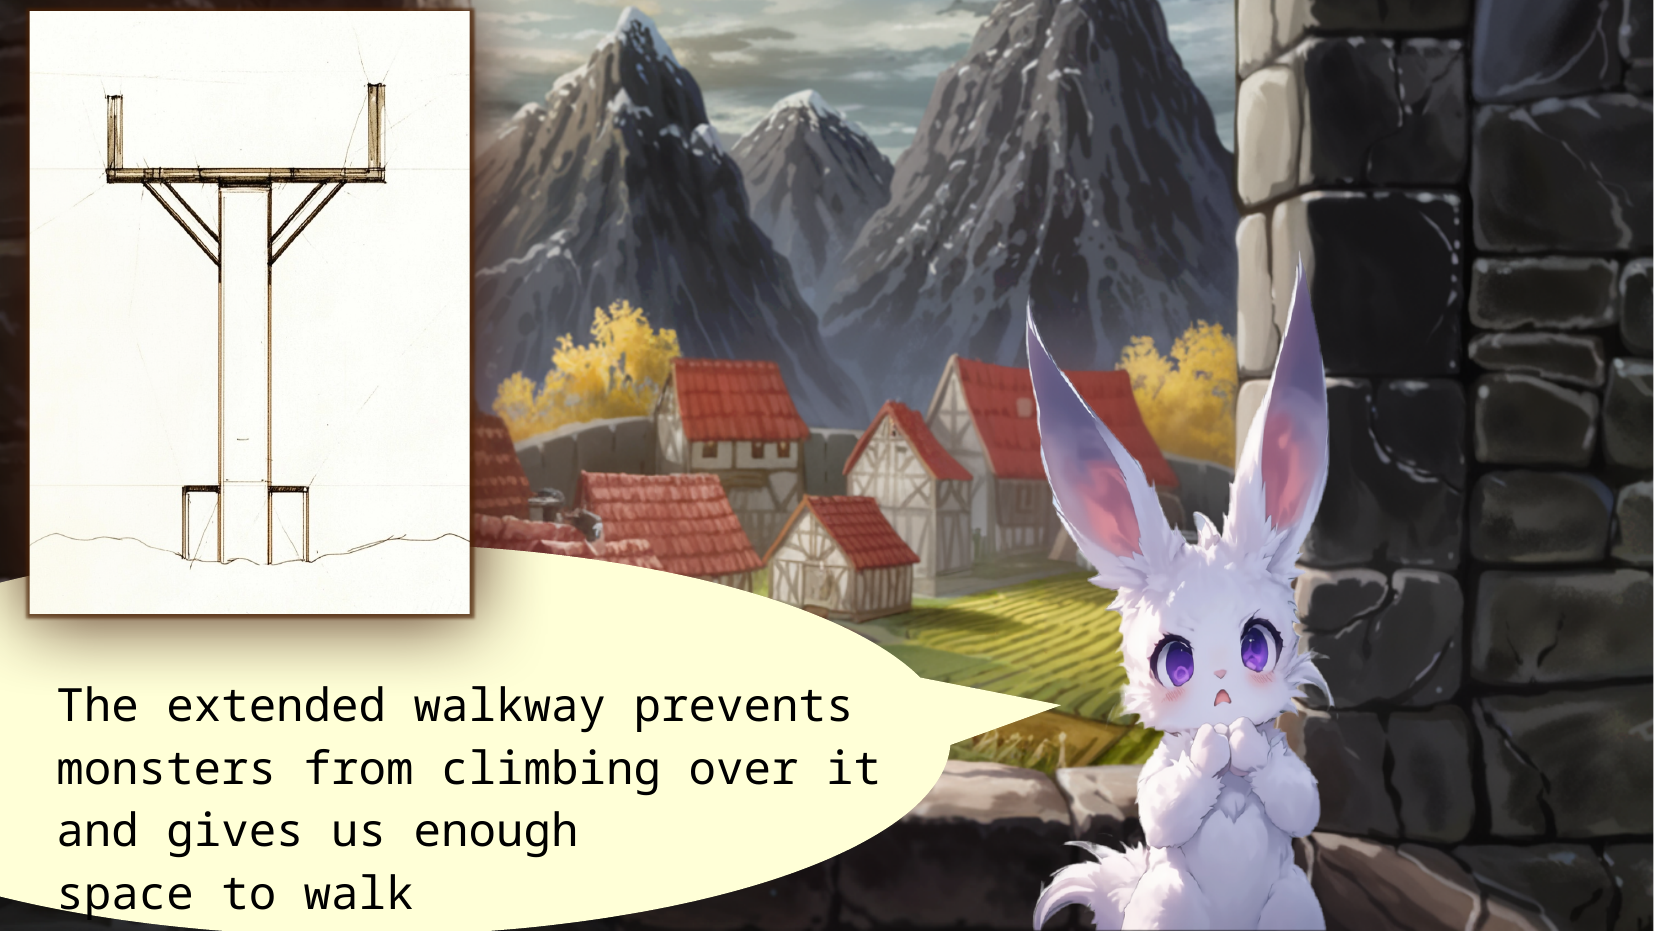

The extended walkway prevents
 monsters from climbing over it
 and gives us enough
 space to walk